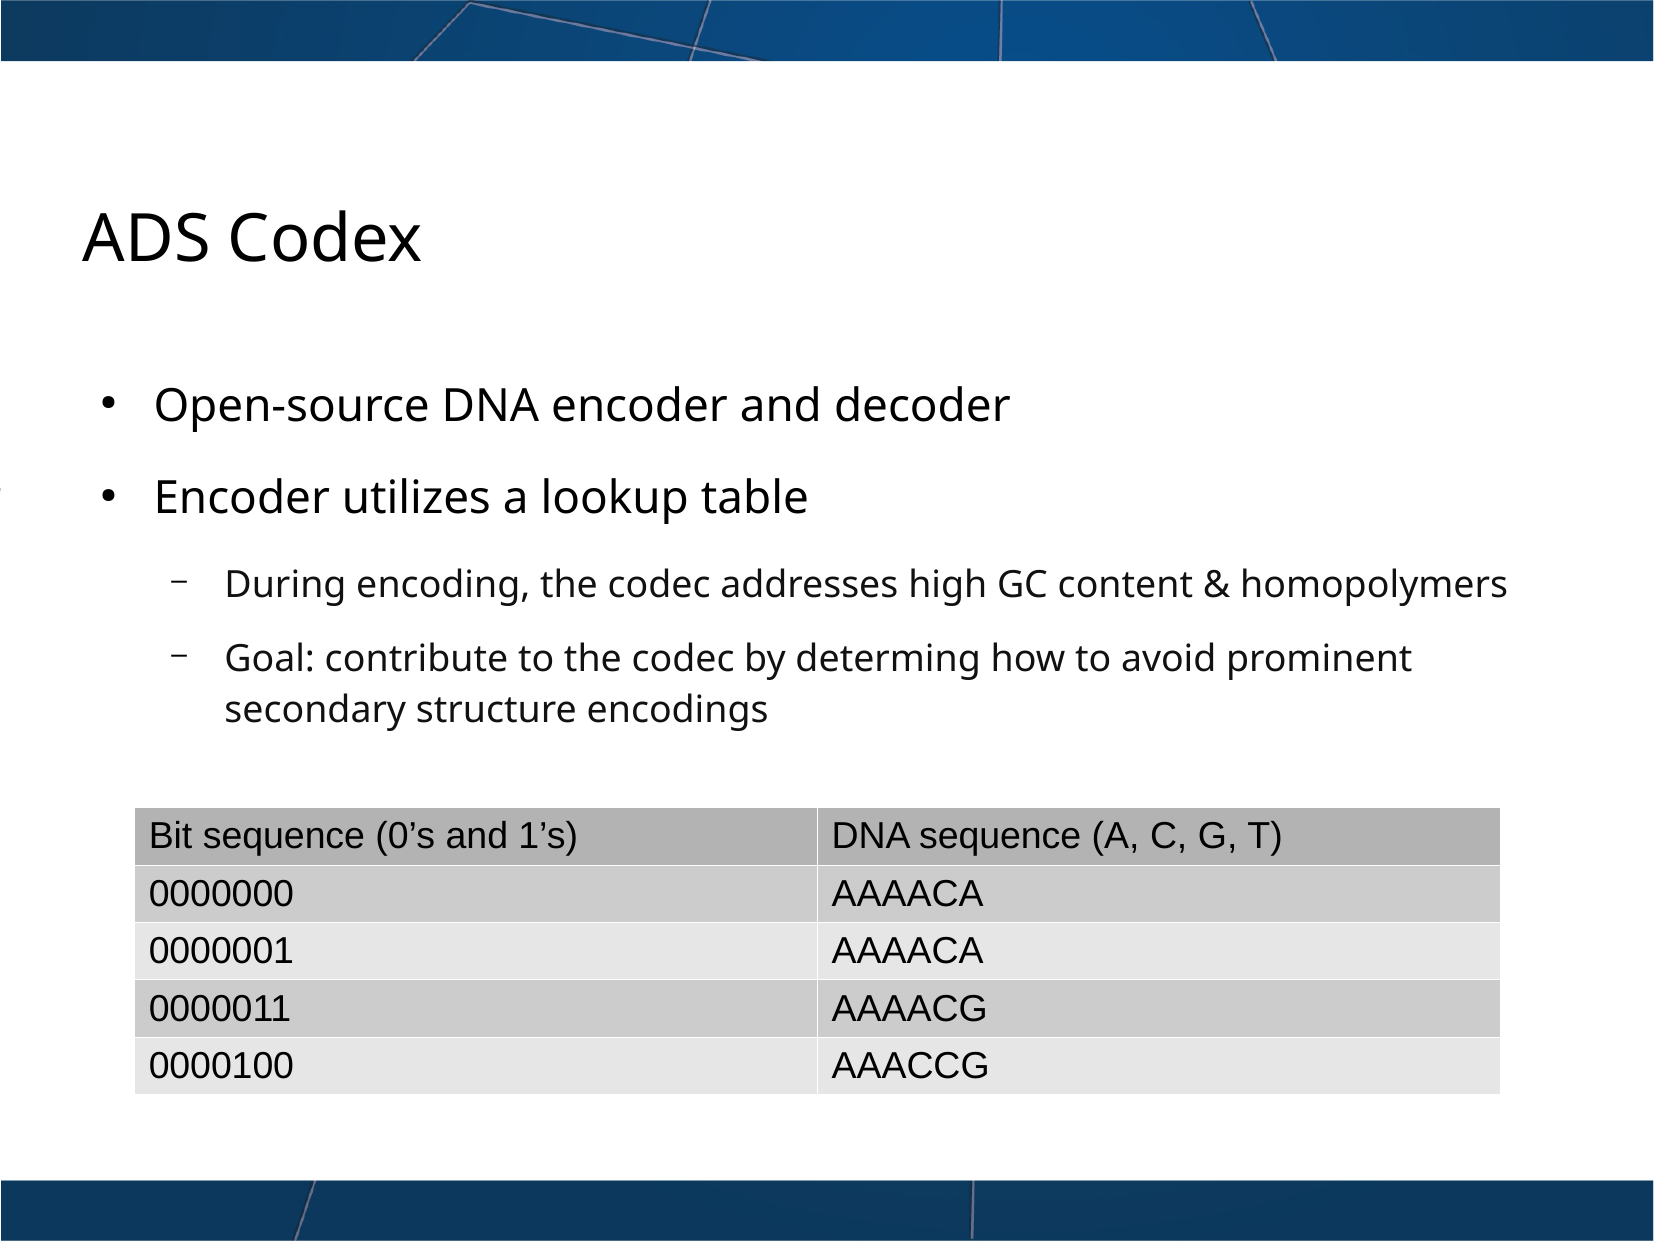

# ADS Codex
Open-source DNA encoder and decoder
Encoder utilizes a lookup table
During encoding, the codec addresses high GC content & homopolymers
Goal: contribute to the codec by determing how to avoid prominent secondary structure encodings
| Bit sequence (0’s and 1’s) | DNA sequence (A, C, G, T) |
| --- | --- |
| 0000000 | AAAACA |
| 0000001 | AAAACA |
| 0000011 | AAAACG |
| 0000100 | AAACCG |